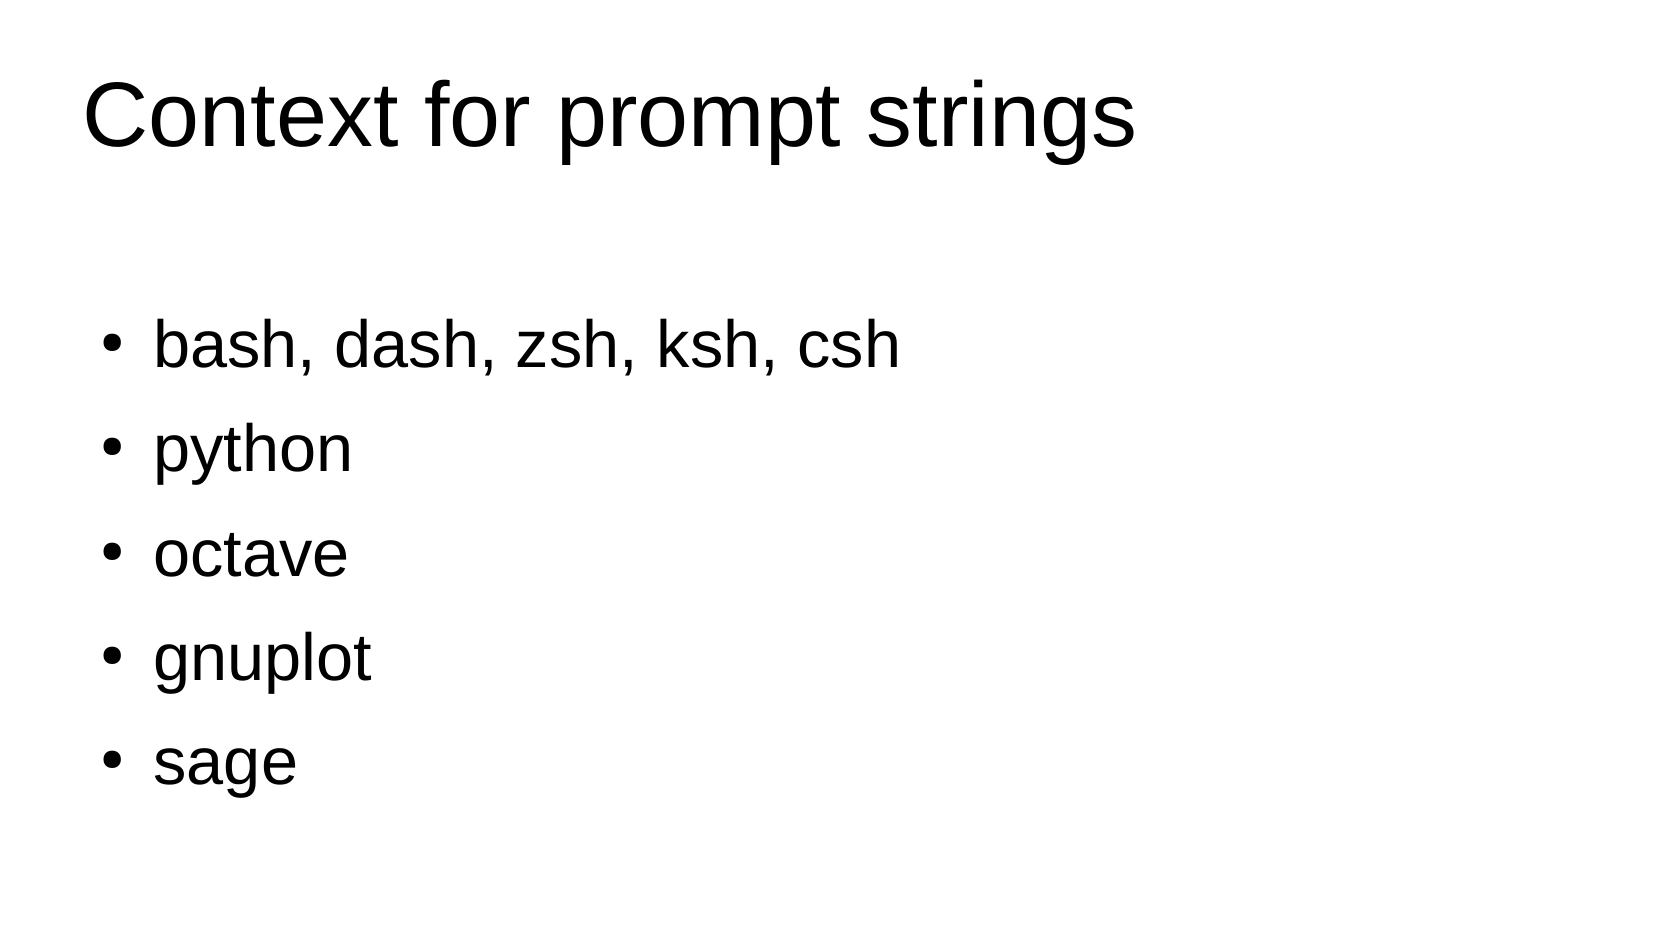

# Context for prompt strings
bash, dash, zsh, ksh, csh
python
octave
gnuplot
sage